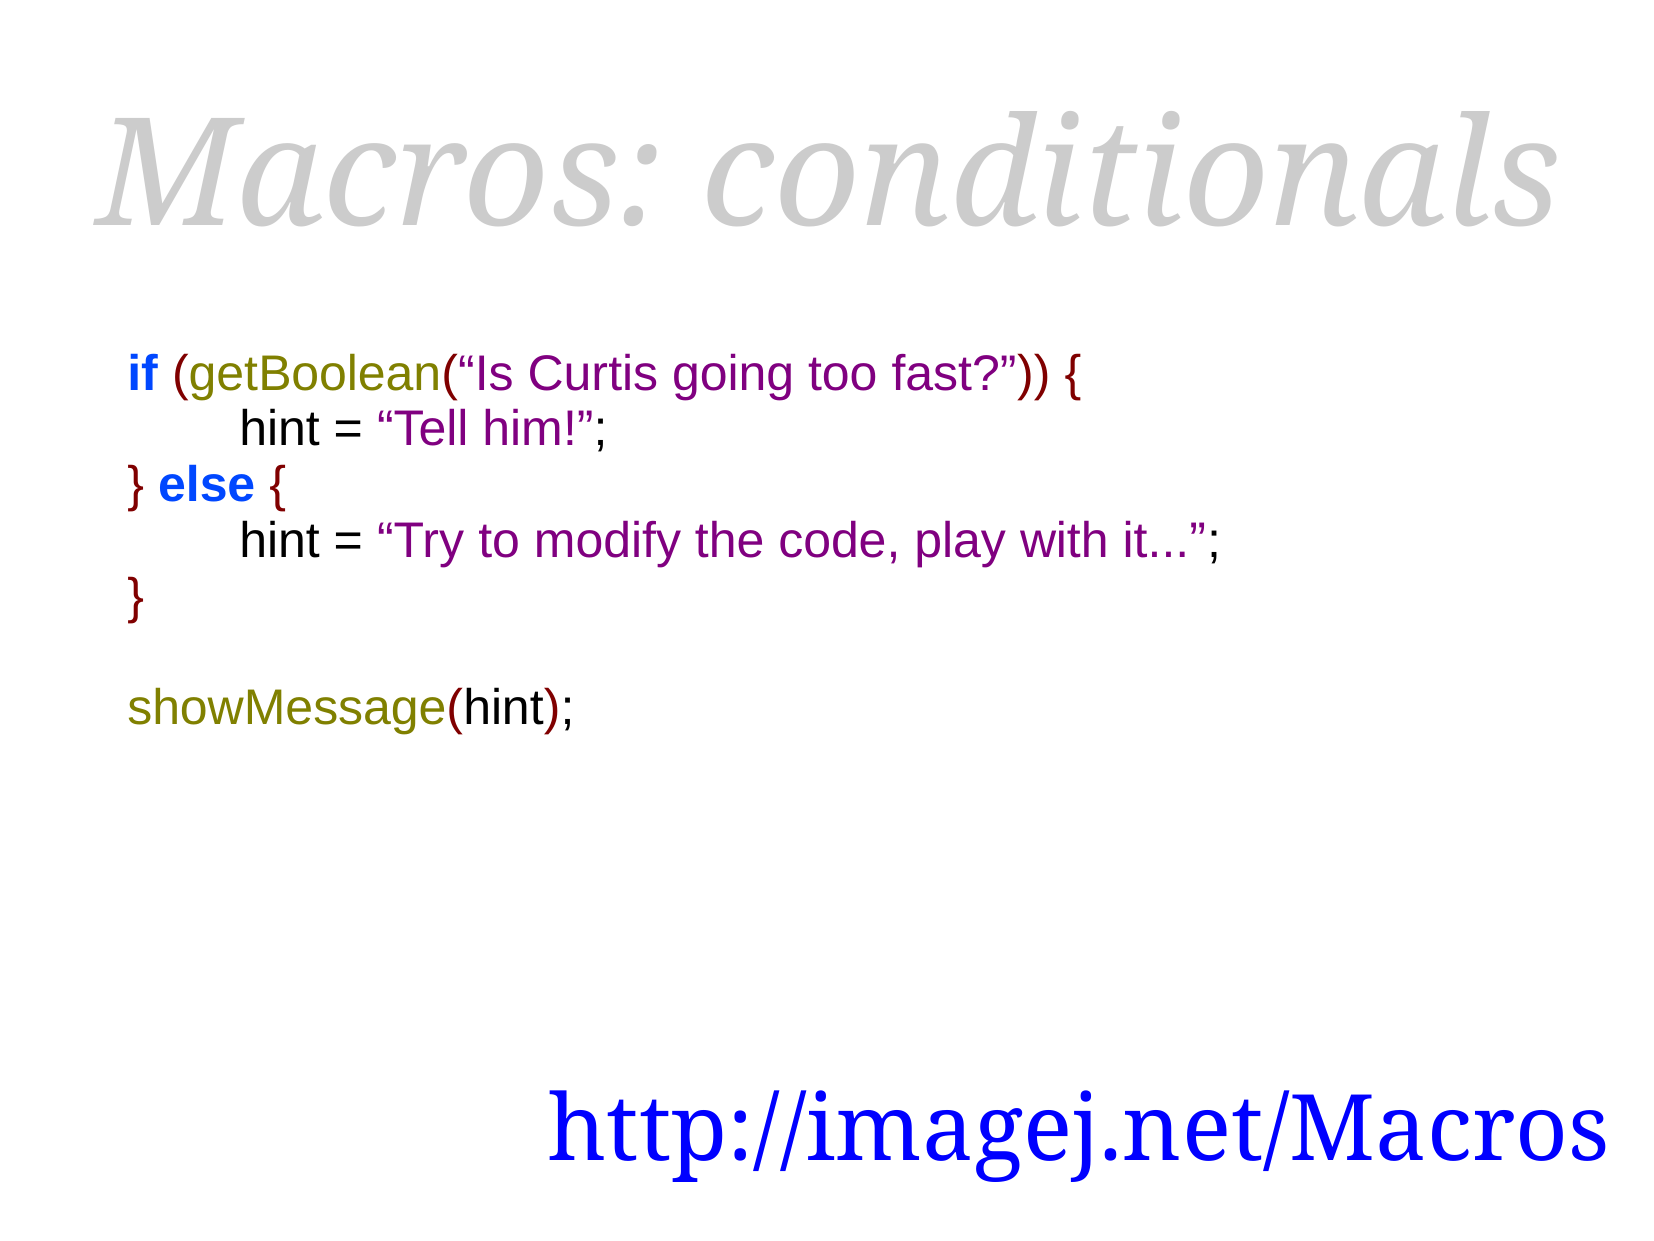

Macros: conditionals
if (getBoolean(“Is Curtis going too fast?”)) {
 hint = “Tell him!”;
} else {
 hint = “Try to modify the code, play with it...”;
}
showMessage(hint);
http://imagej.net/Macros